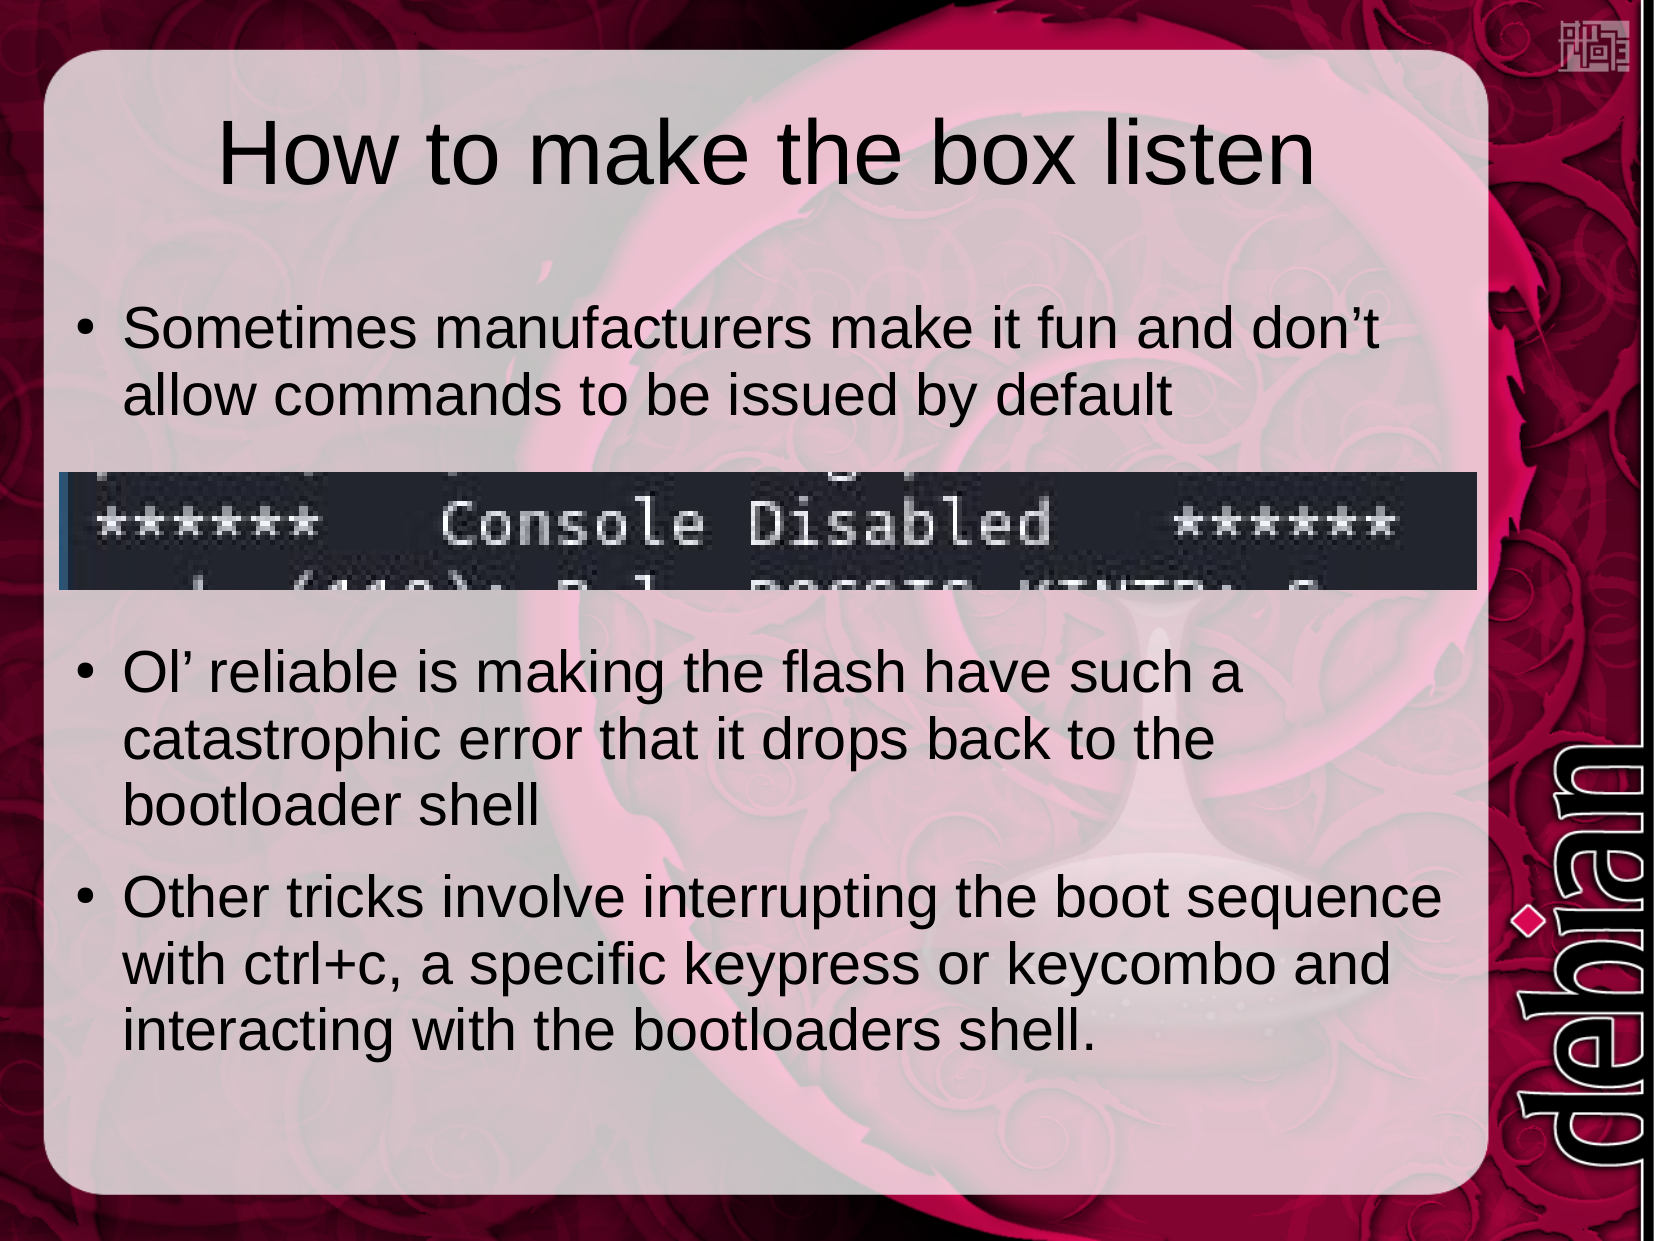

# How to make the box listen
Sometimes manufacturers make it fun and don’t allow commands to be issued by default
Ol’ reliable is making the flash have such a catastrophic error that it drops back to the bootloader shell
Other tricks involve interrupting the boot sequence with ctrl+c, a specific keypress or keycombo and interacting with the bootloaders shell.